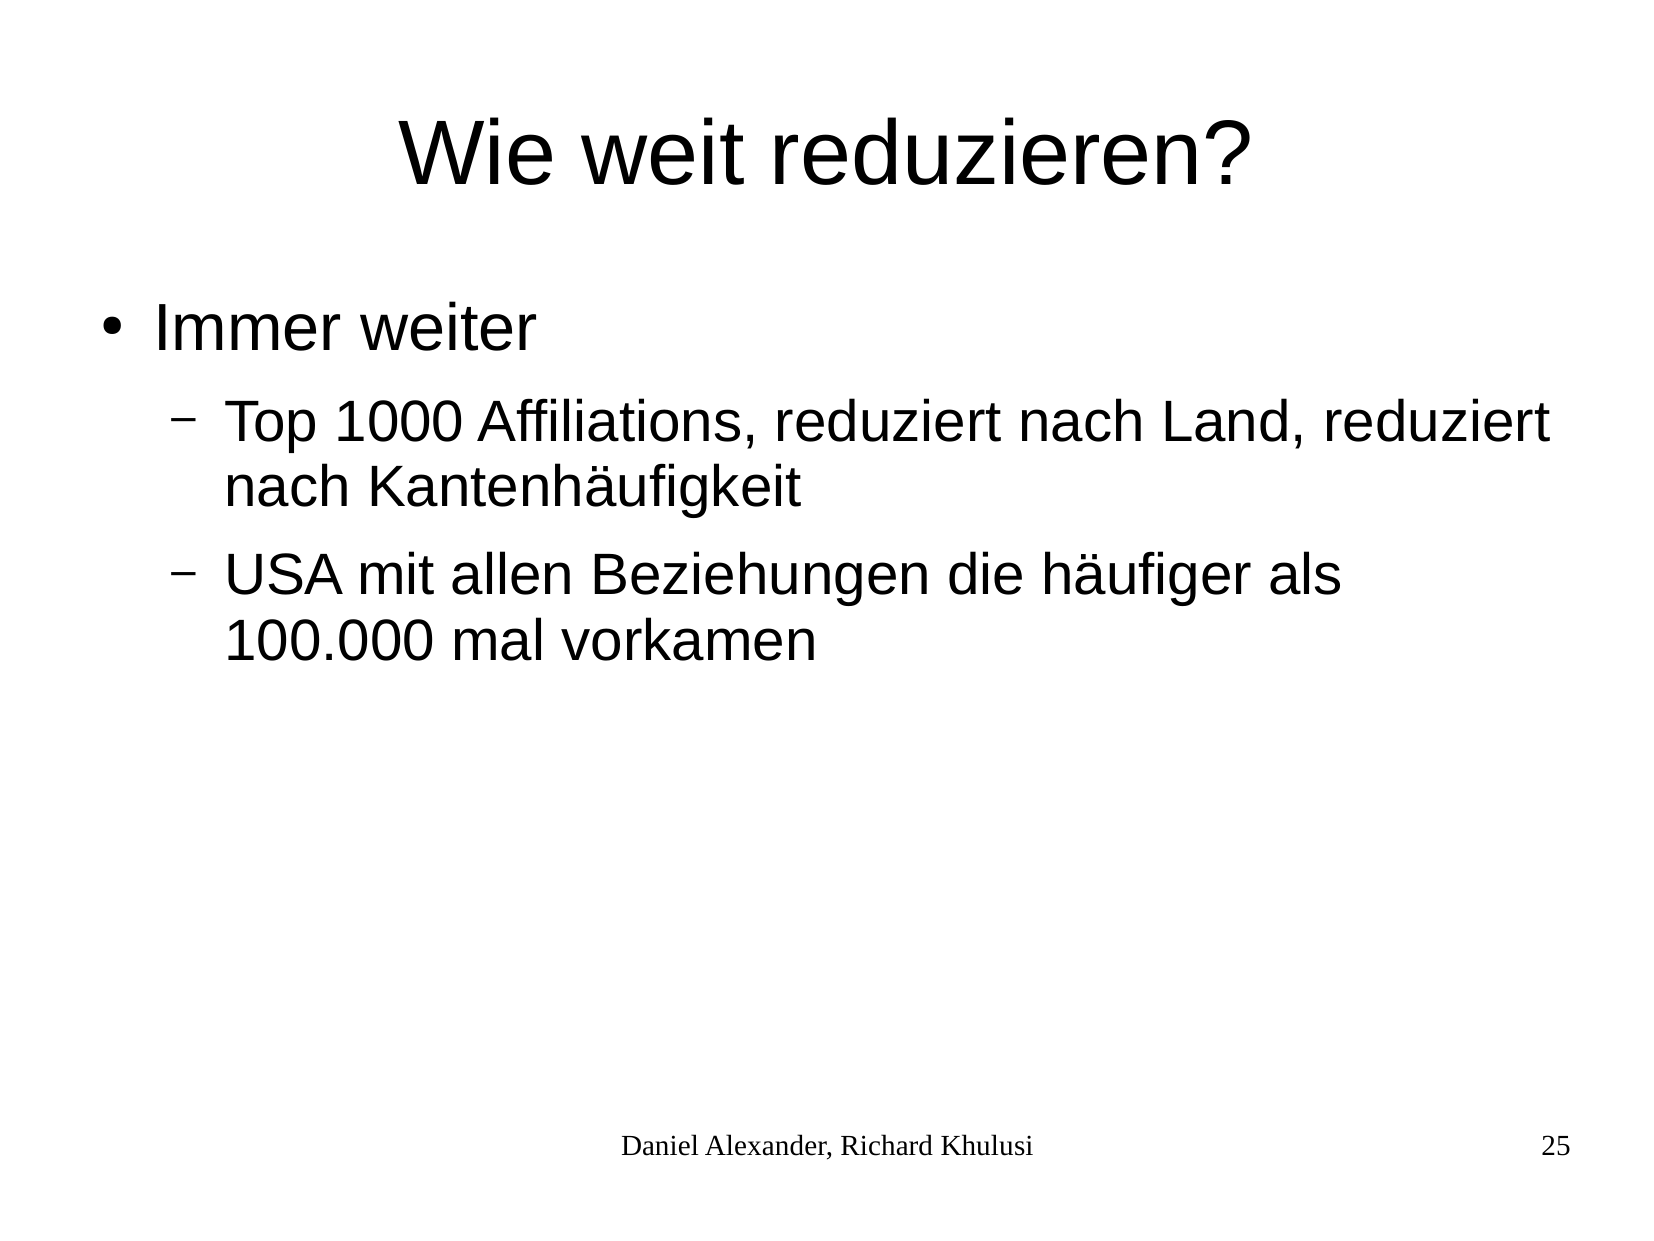

# Wie weit reduzieren?
Immer weiter
Top 1000 Affiliations, reduziert nach Land, reduziert nach Kantenhäufigkeit
USA mit allen Beziehungen die häufiger als 100.000 mal vorkamen
Daniel Alexander, Richard Khulusi
25